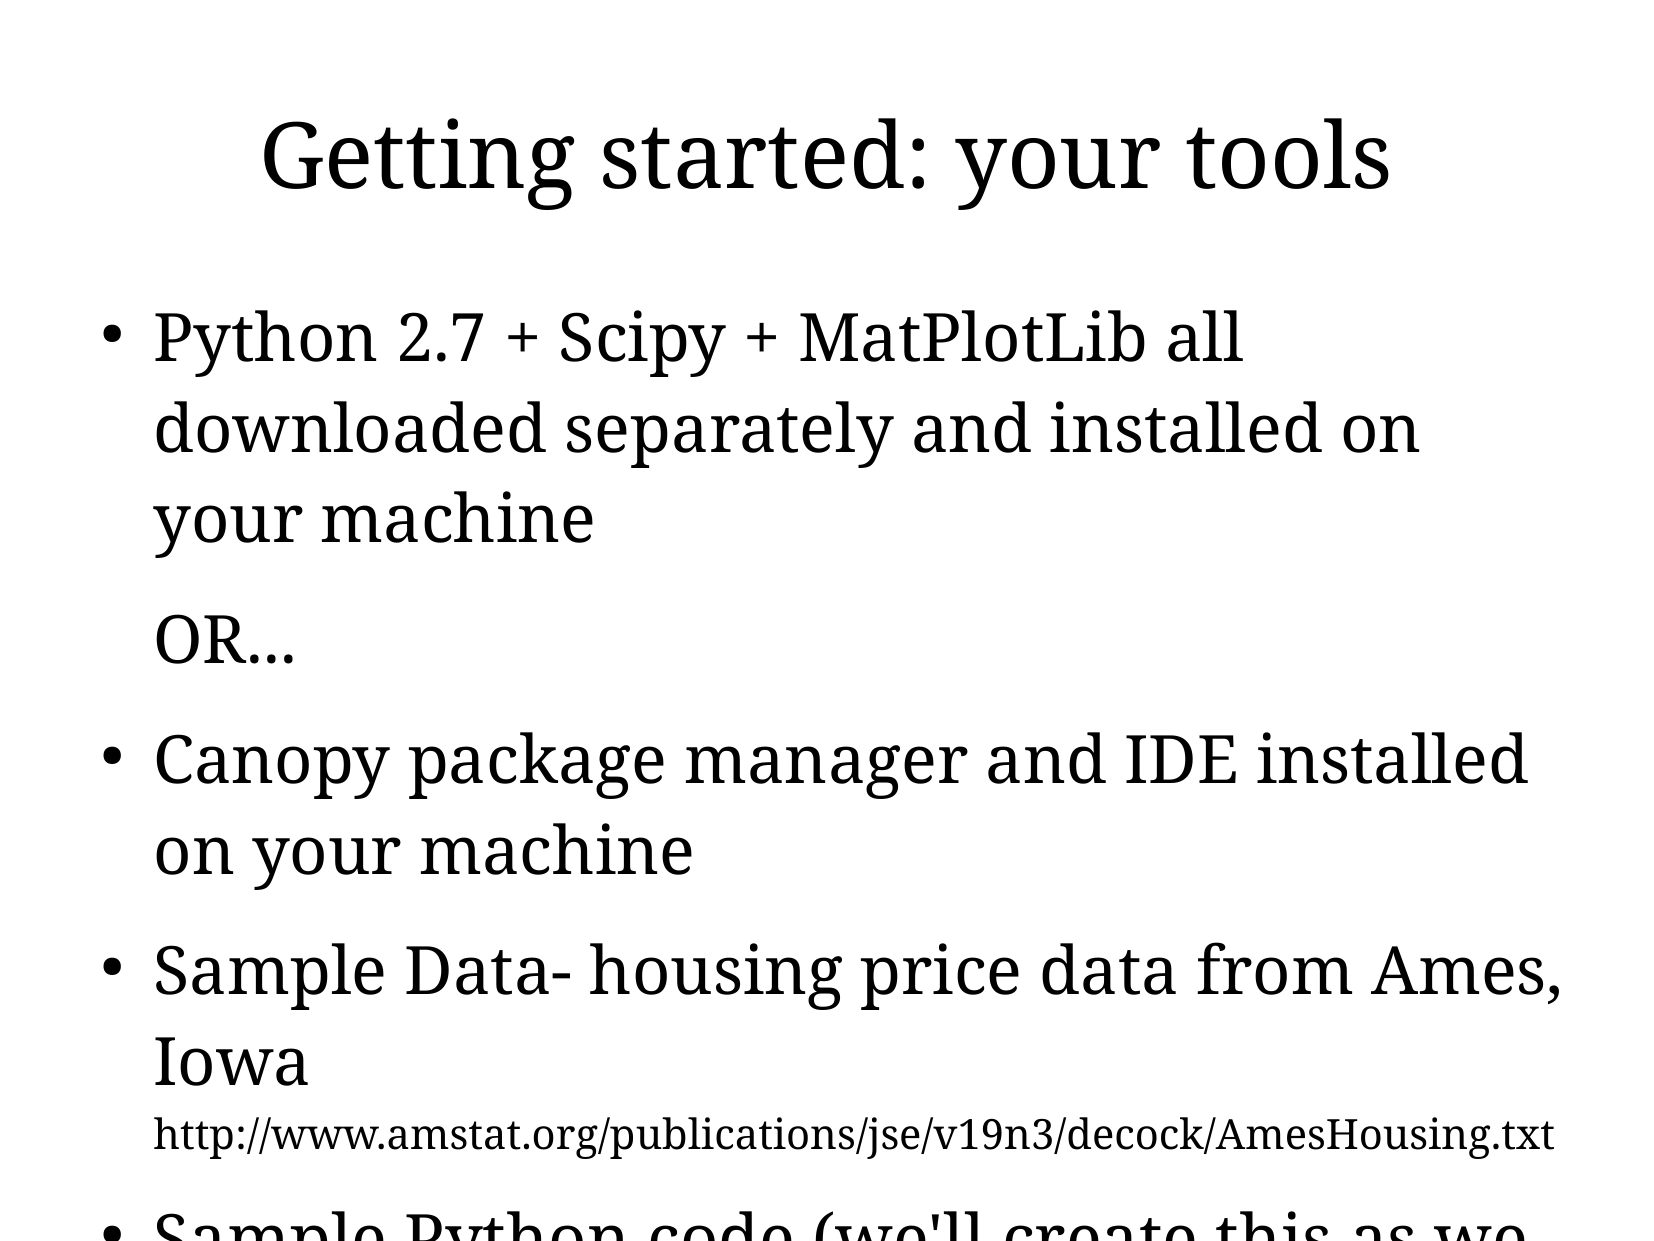

# Getting started: your tools
Python 2.7 + Scipy + MatPlotLib all downloaded separately and installed on your machine
OR...
Canopy package manager and IDE installed on your machine
Sample Data- housing price data from Ames, Iowa 	http://www.amstat.org/publications/jse/v19n3/decock/AmesHousing.txt
Sample Python code (we'll create this as we go)